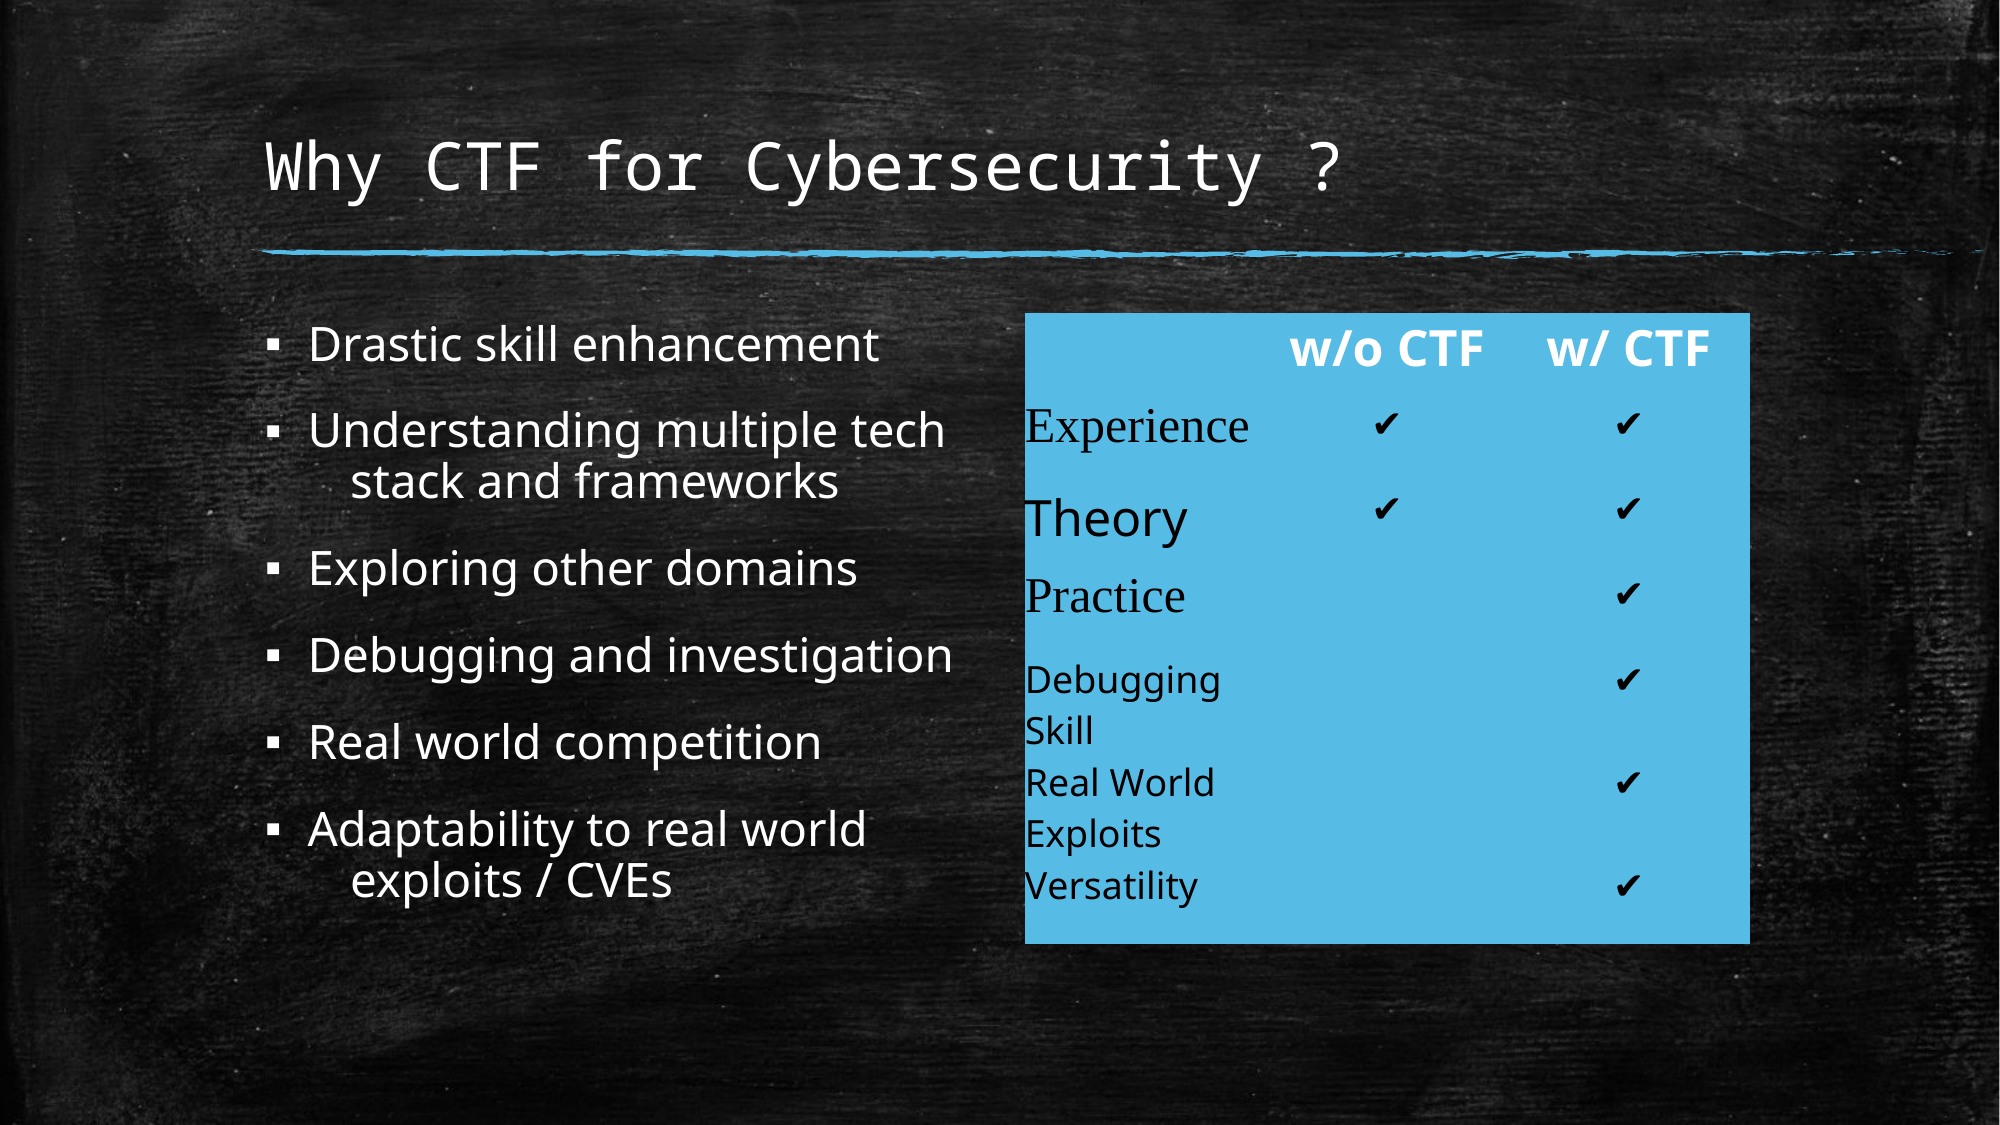

# Why CTF for Cybersecurity ?
Drastic skill enhancement
Understanding multiple tech stack and frameworks
Exploring other domains
Debugging and investigation
Real world competition
Adaptability to real world exploits / CVEs
| | w/o CTF | w/ CTF |
| --- | --- | --- |
| Experience | ✔️ | ✔️ |
| Theory | ✔️ | ✔️ |
| Practice | | ✔️ |
| Debugging Skill | | ✔️ |
| Real World Exploits | | ✔️ |
| Versatility | | ✔️ |